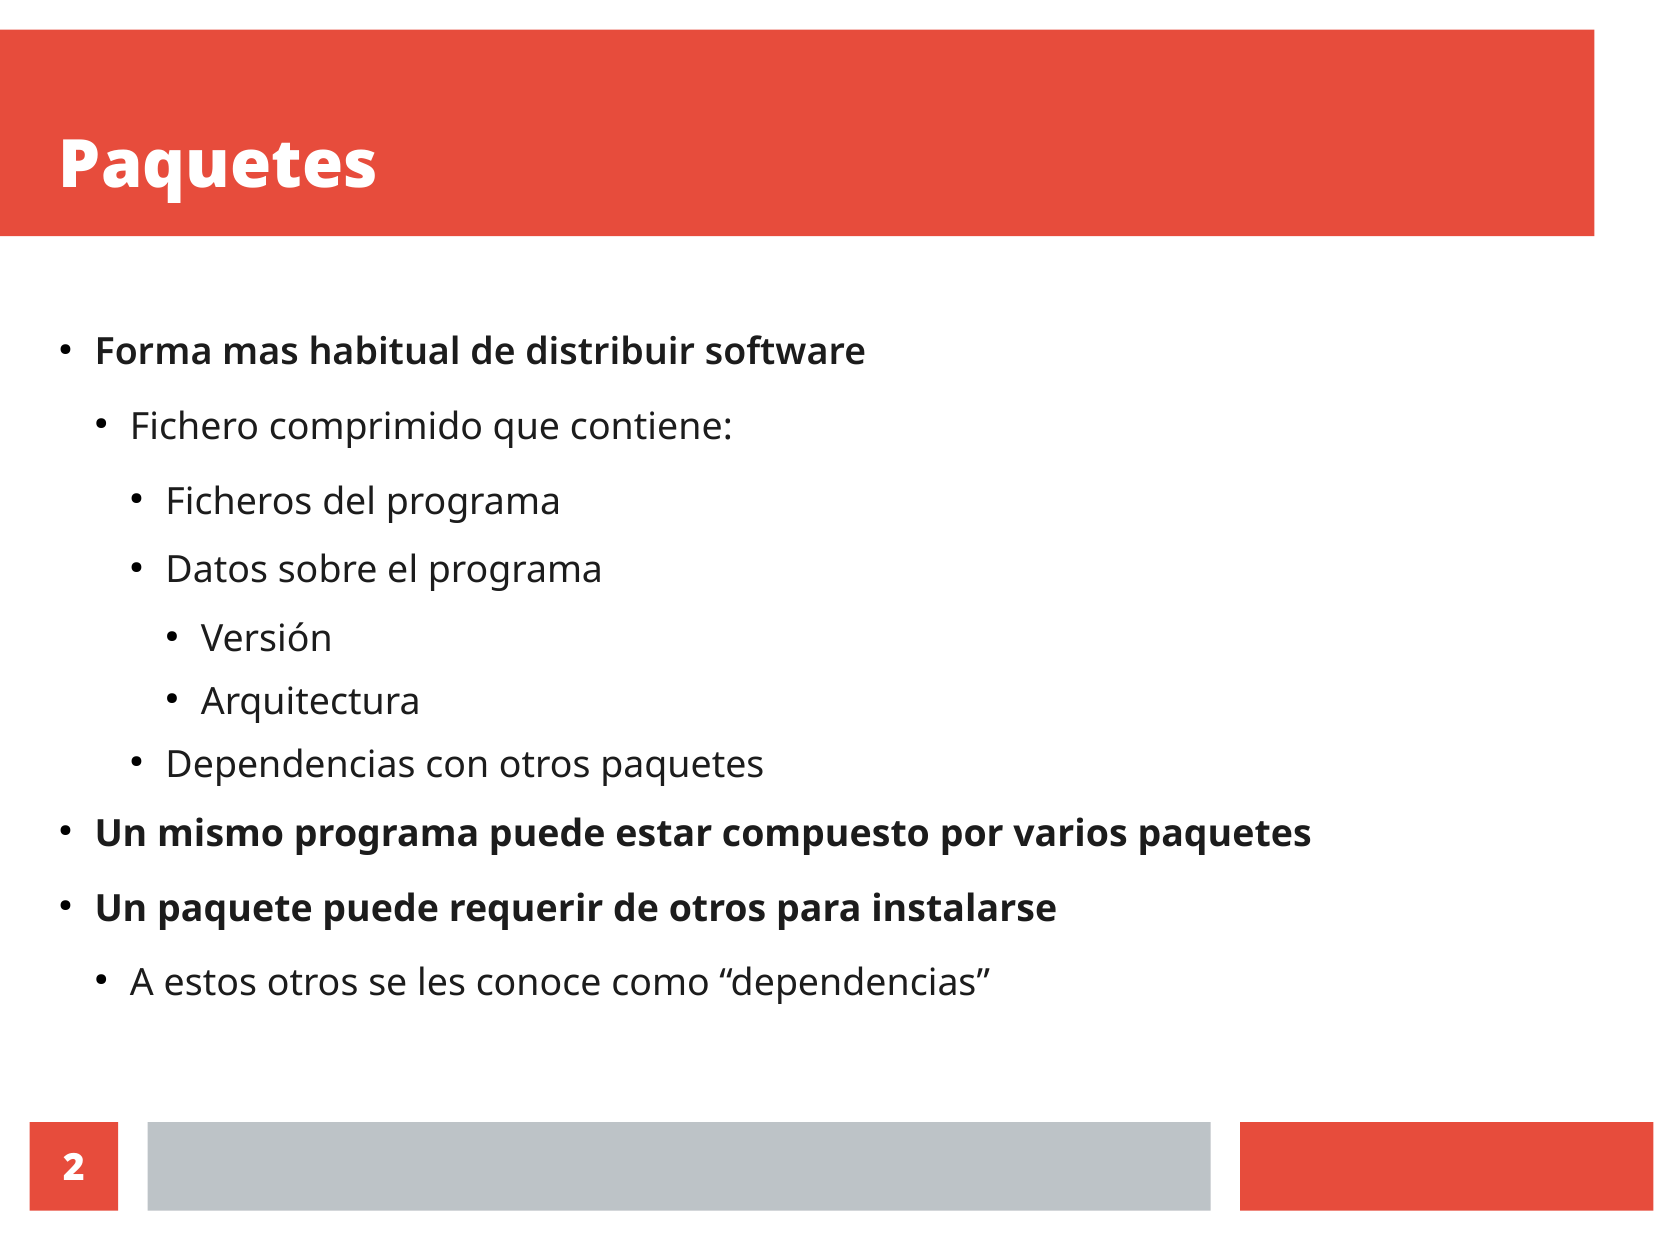

# Paquetes
Forma mas habitual de distribuir software
Fichero comprimido que contiene:
Ficheros del programa
Datos sobre el programa
Versión
Arquitectura
Dependencias con otros paquetes
Un mismo programa puede estar compuesto por varios paquetes
Un paquete puede requerir de otros para instalarse
A estos otros se les conoce como “dependencias”
2